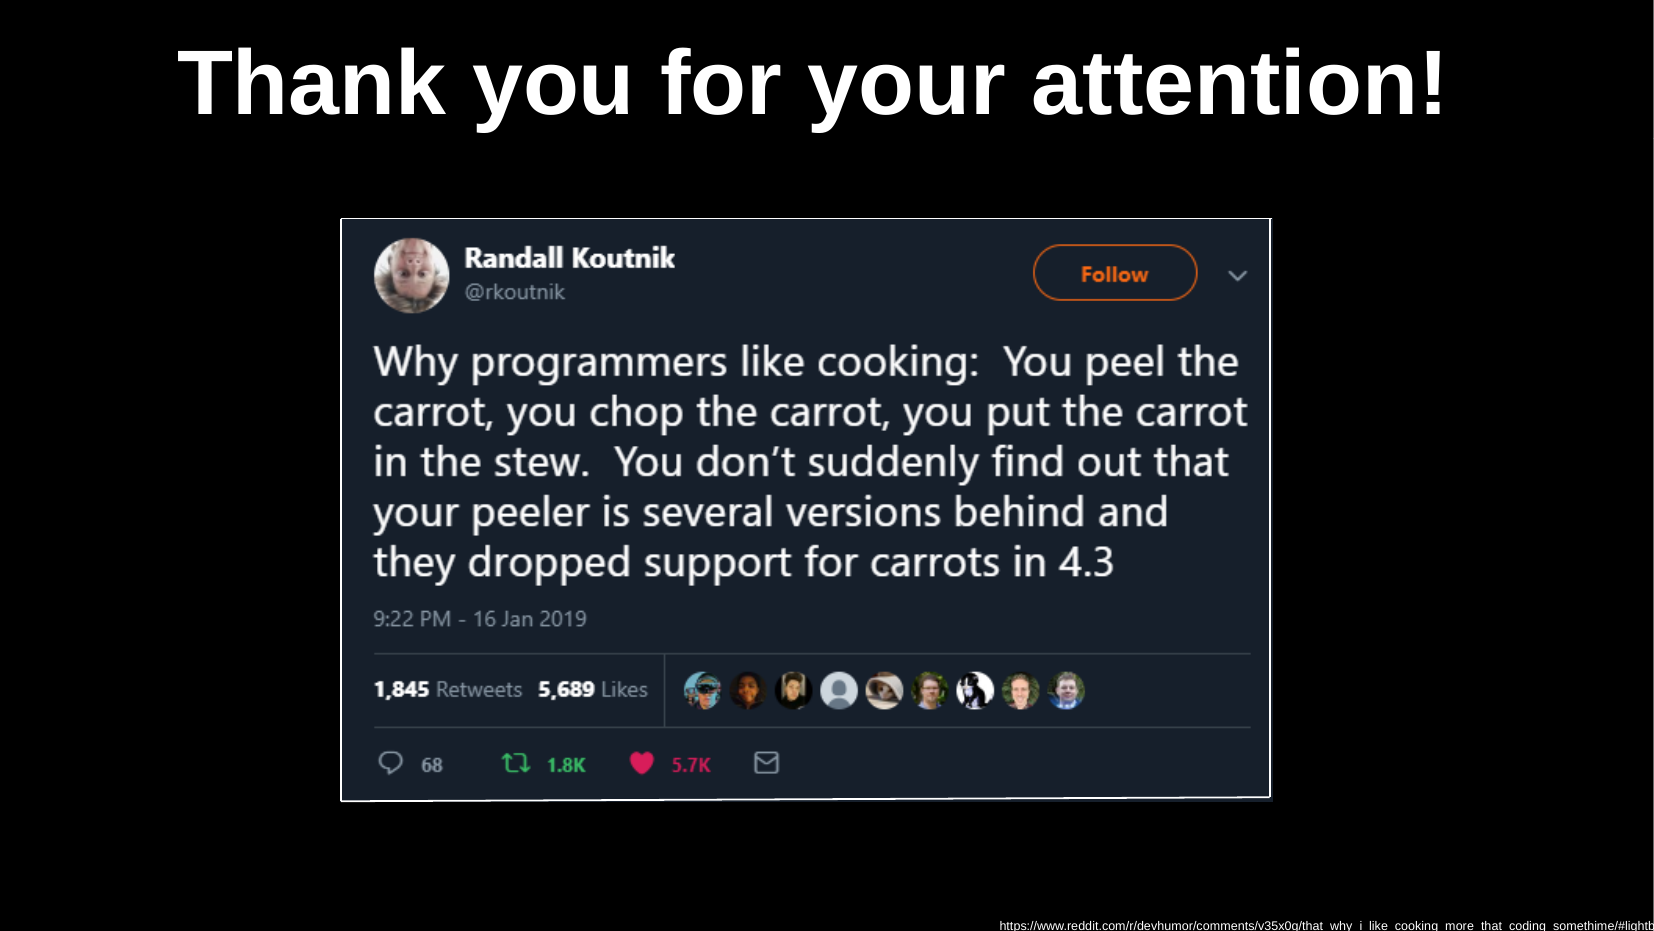

# Thank you for your attention!
17
https://www.reddit.com/r/devhumor/comments/v35x0g/that_why_i_like_cooking_more_that_coding_somethime/#lightbox